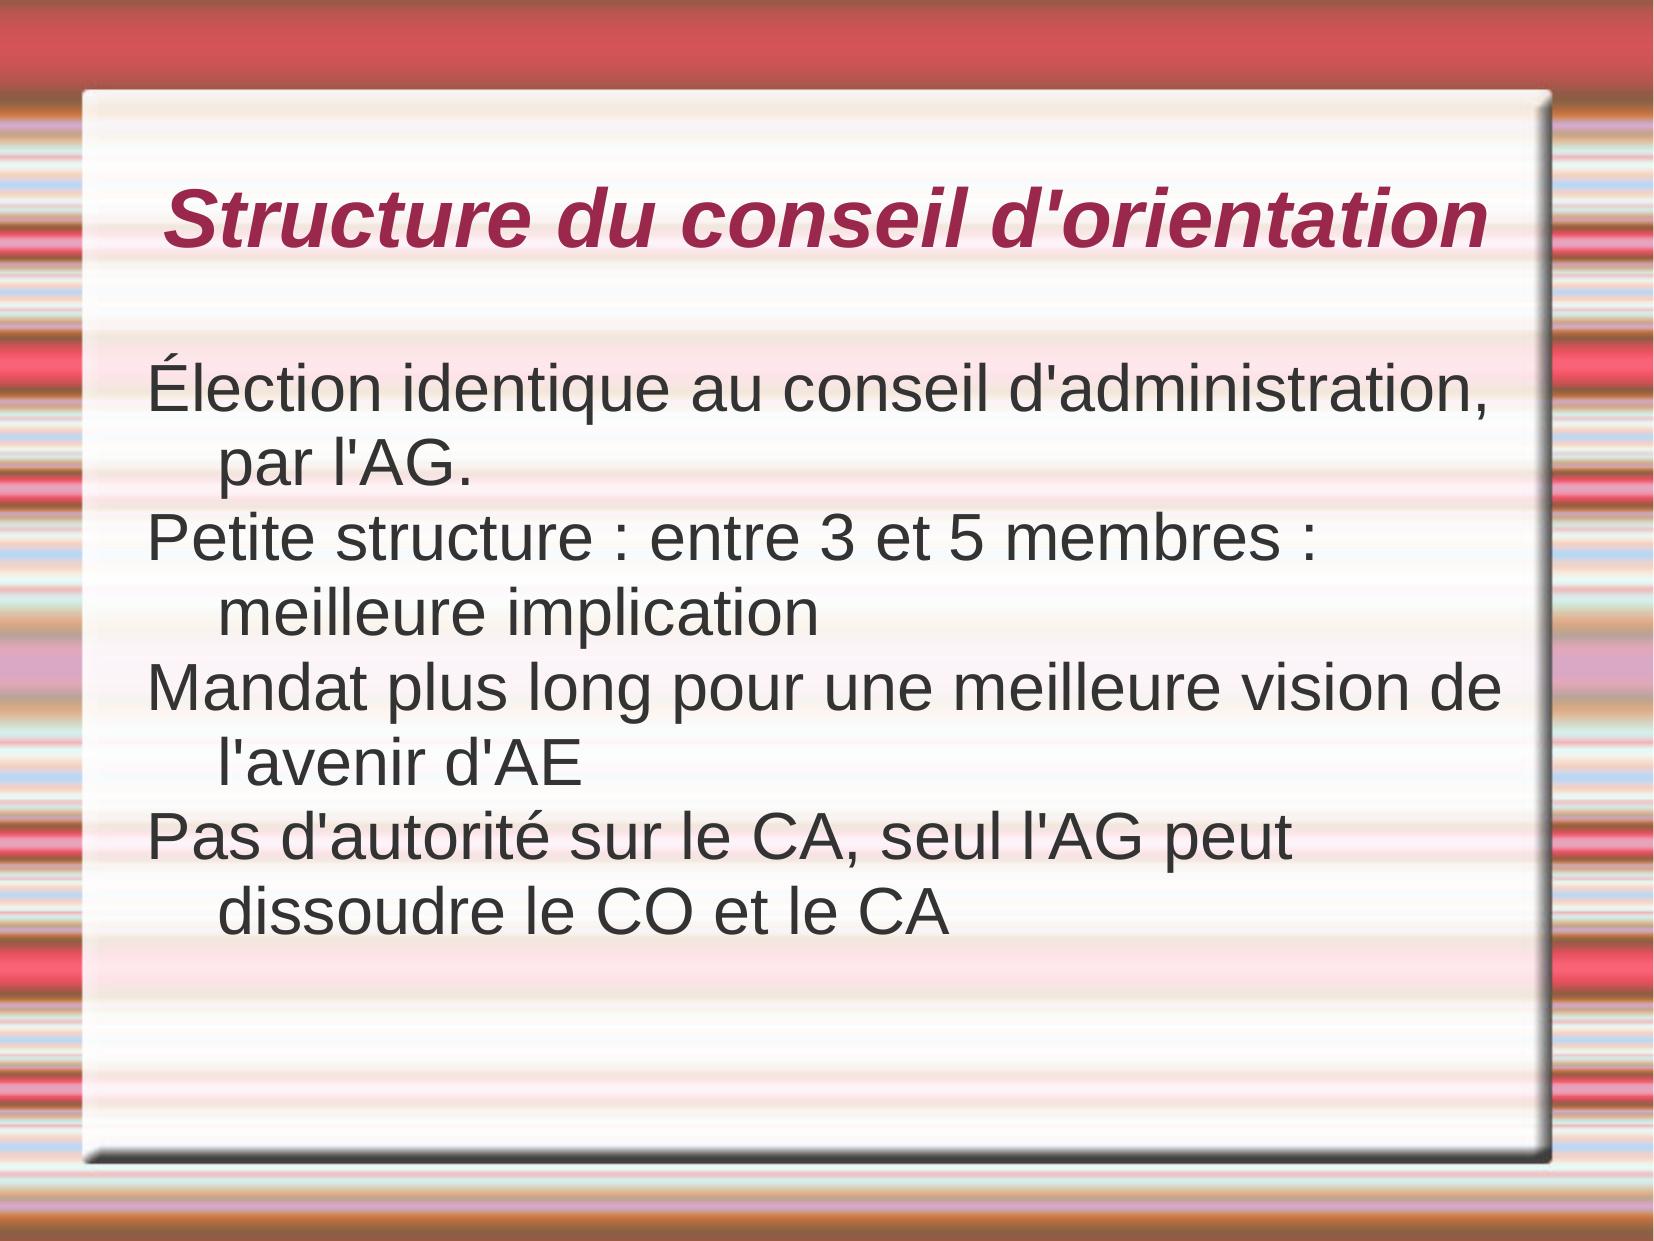

# Structure du conseil d'orientation
Élection identique au conseil d'administration, par l'AG.
Petite structure : entre 3 et 5 membres : meilleure implication
Mandat plus long pour une meilleure vision de l'avenir d'AE
Pas d'autorité sur le CA, seul l'AG peut dissoudre le CO et le CA